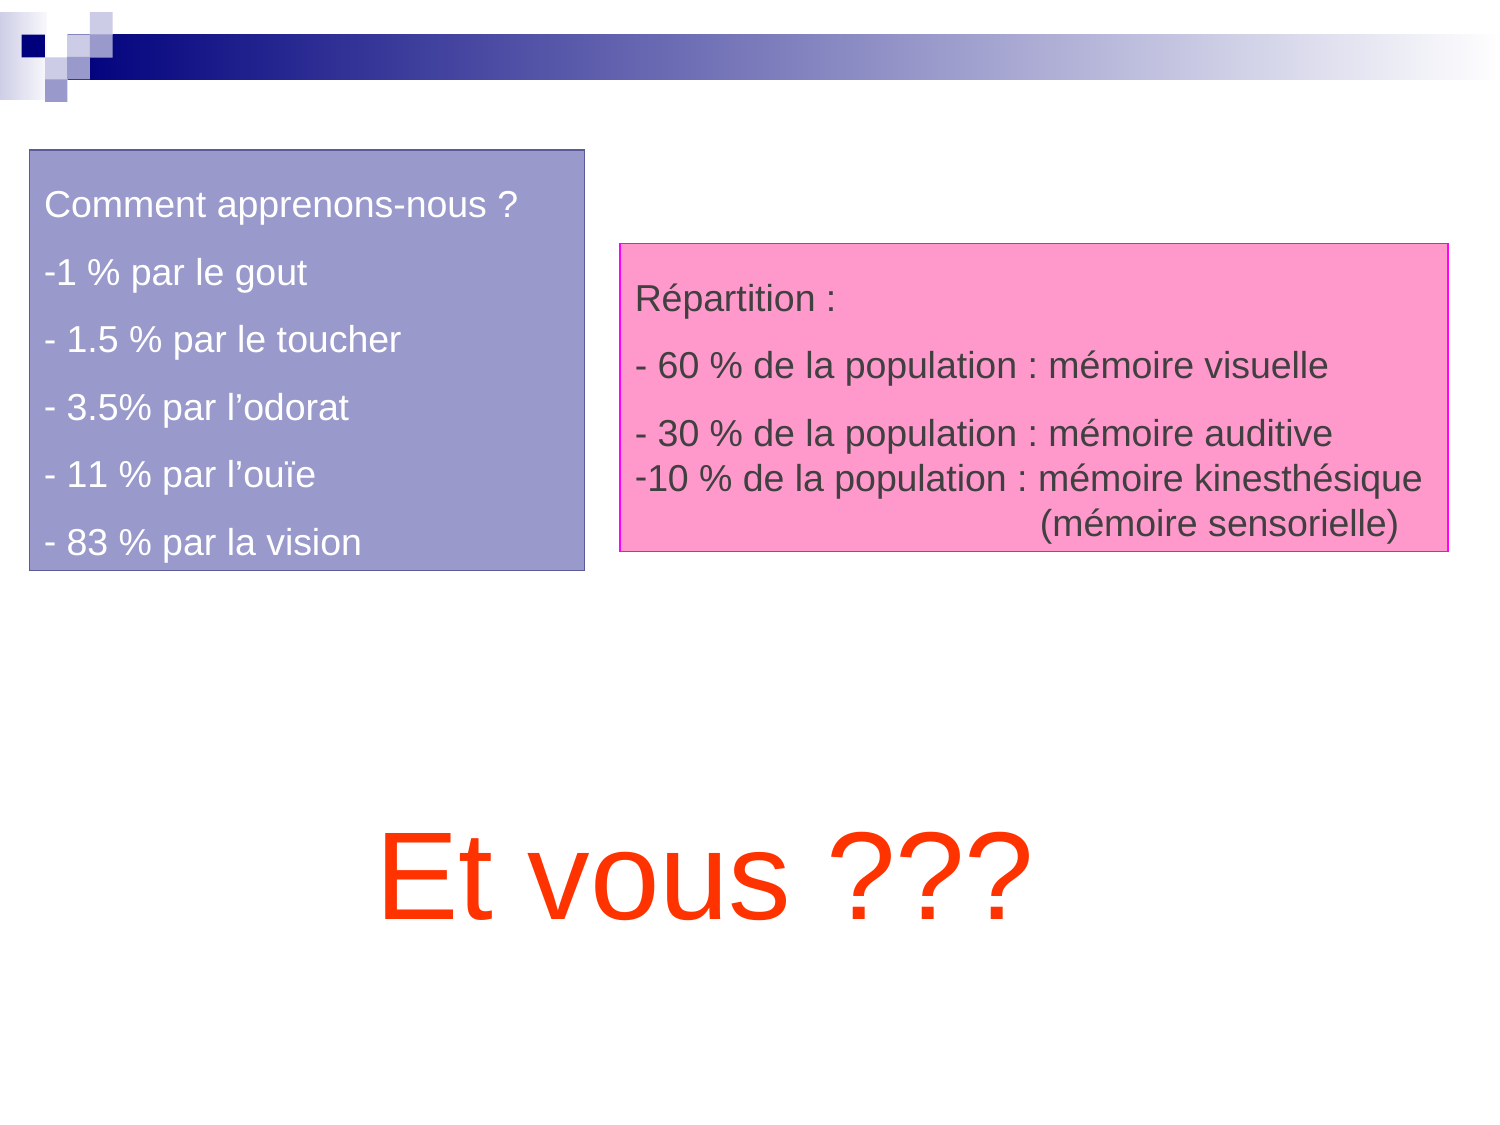

Comment apprenons-nous ?
1 % par le gout
 1.5 % par le toucher
 3.5% par l’odorat
 11 % par l’ouïe
 83 % par la vision
Répartition :
- 60 % de la population : mémoire visuelle
- 30 % de la population : mémoire auditive
10 % de la population : mémoire kinesthésique
		 (mémoire sensorielle)
Et vous ???